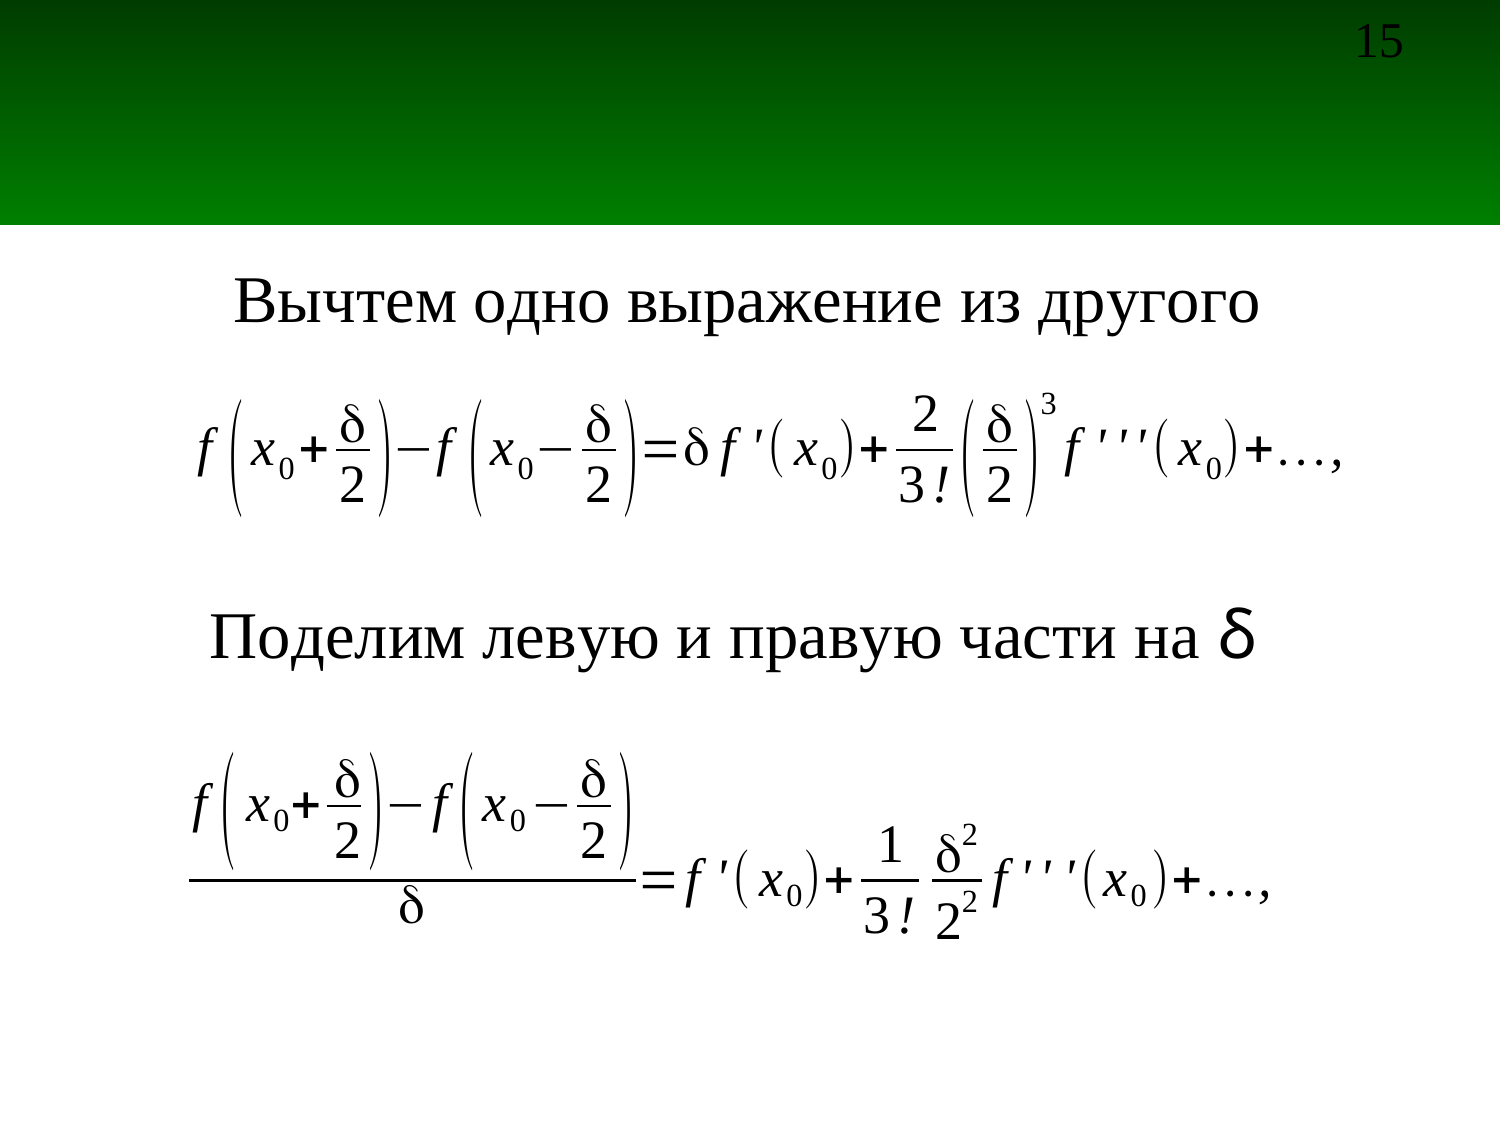

Вычтем одно выражение из другого
Поделим левую и правую части на δ